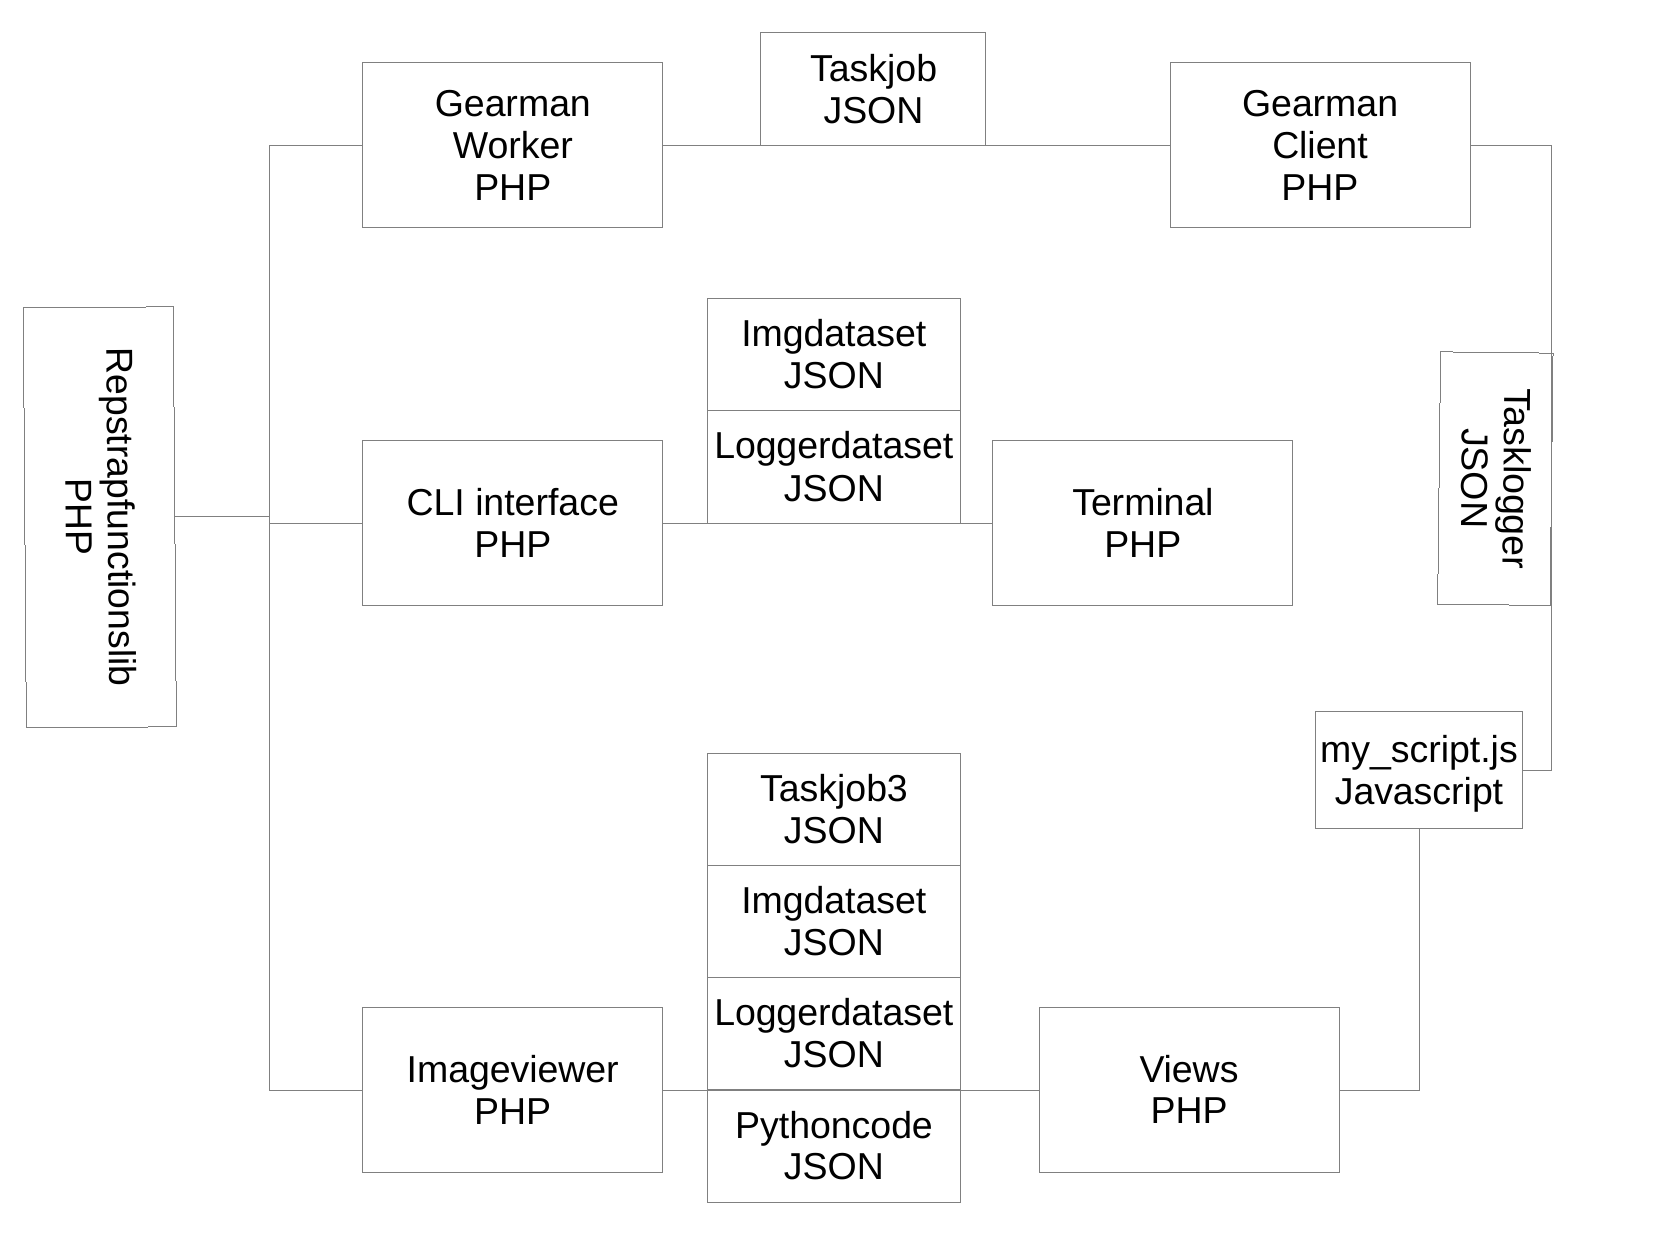

Taskjob
JSON
Gearman
Client
PHP
Gearman
Worker
PHP
Imgdataset
JSON
Loggerdataset
JSON
Tasklogger
JSON
Terminal
PHP
CLI interface
PHP
Repstrapfunctionslib
PHP
my_script.js
Javascript
Taskjob3
JSON
Imgdataset
JSON
Loggerdataset
JSON
Views
PHP
Imageviewer
PHP
Pythoncode
JSON